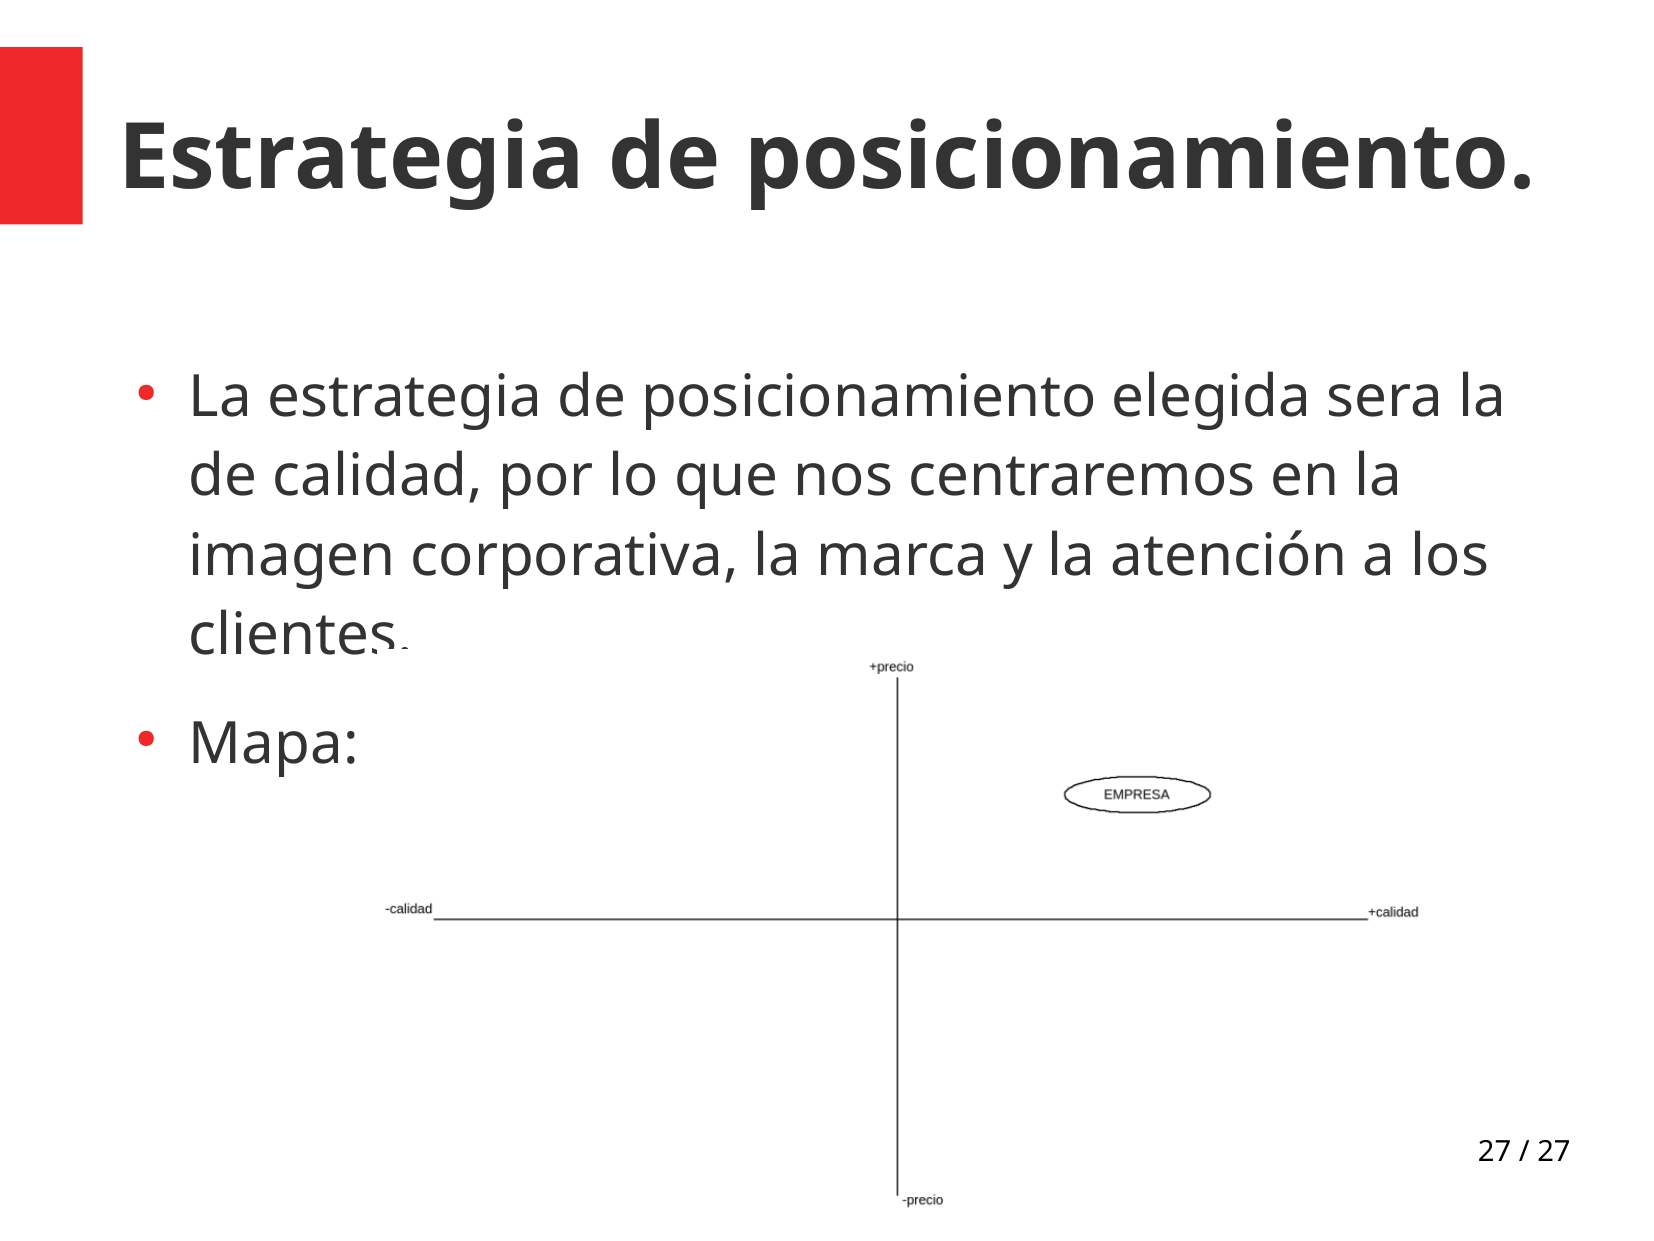

# Estrategia de posicionamiento.
La estrategia de posicionamiento elegida sera la de calidad, por lo que nos centraremos en la imagen corporativa, la marca y la atención a los clientes.
Mapa:
27